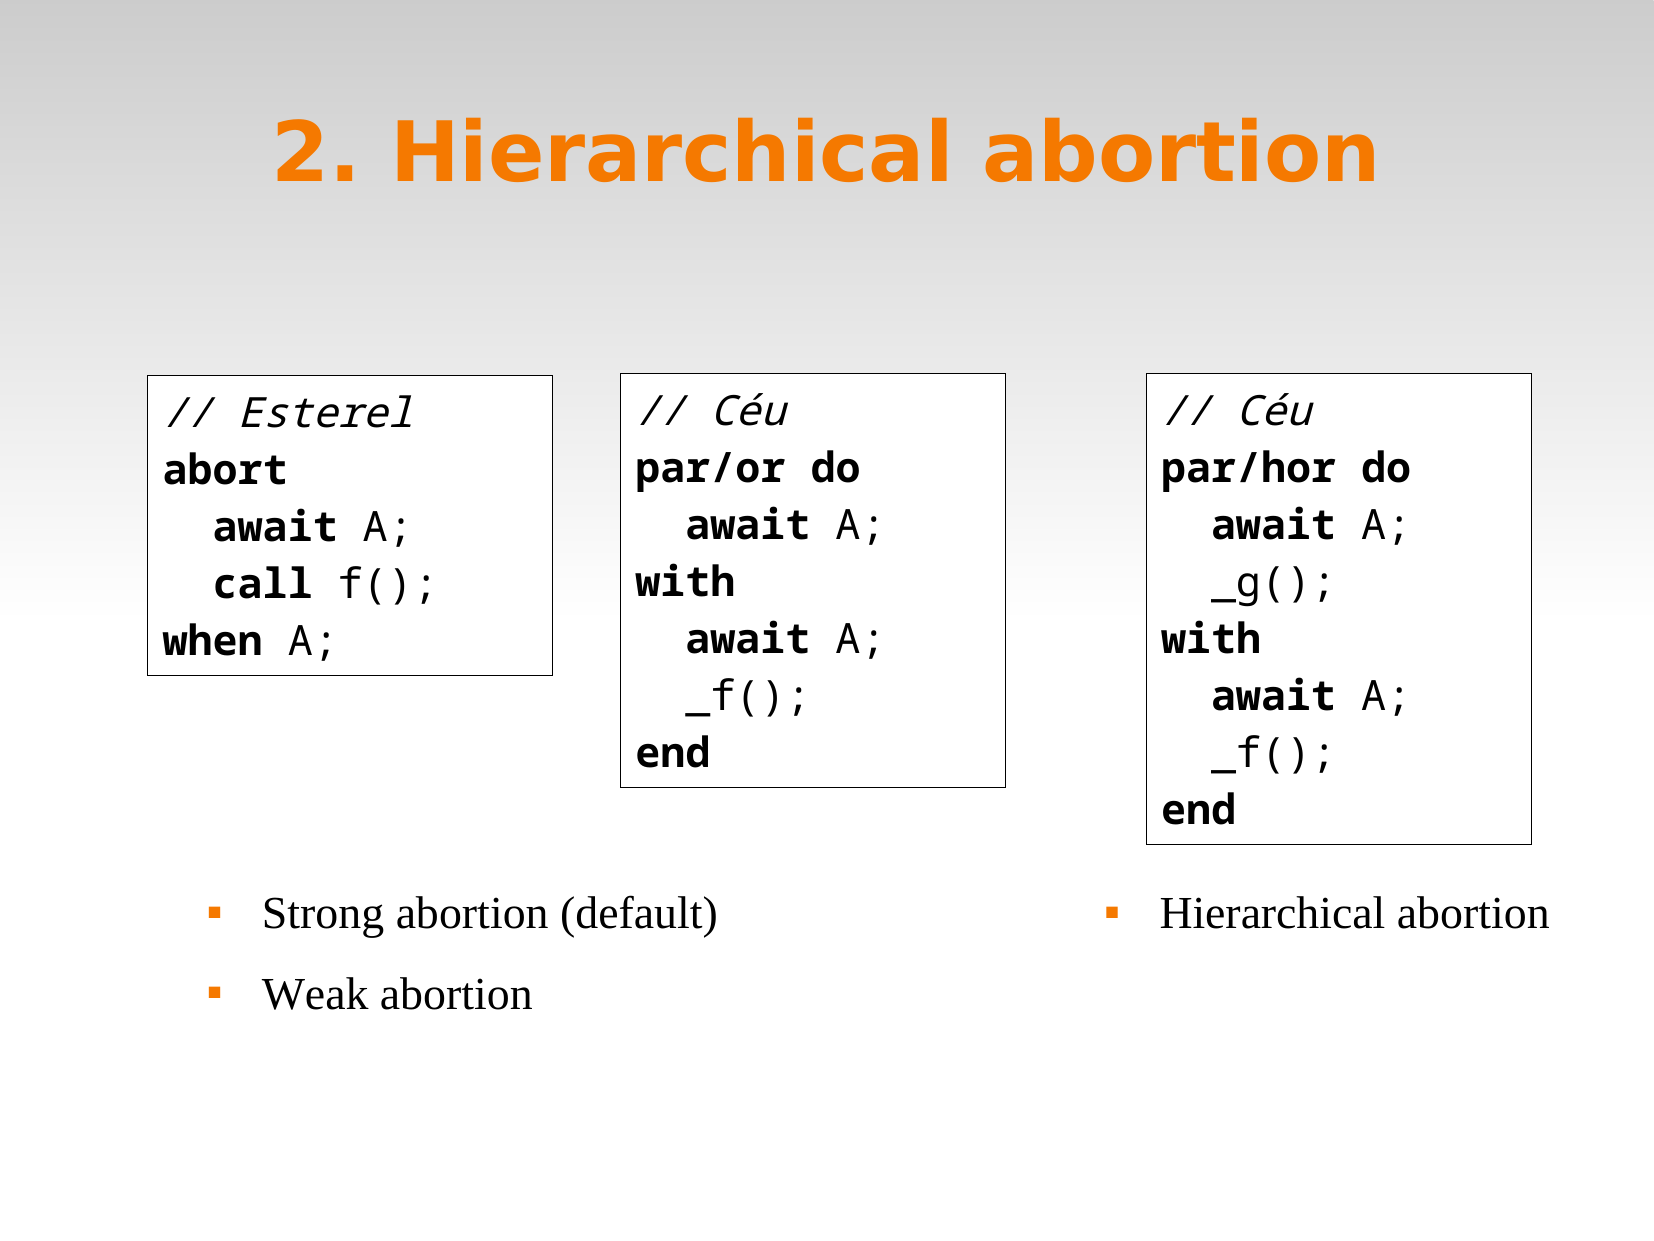

# 2. Hierarchical abortion
// Céu
par/or do
 await A;
with
 await A;
 _f();
end
// Céu
par/hor do
 await A;
 _g();
with
 await A;
 _f();
end
// Esterel
abort
 await A;
 call f();
when A;
Strong abortion (default)
Weak abortion
Hierarchical abortion